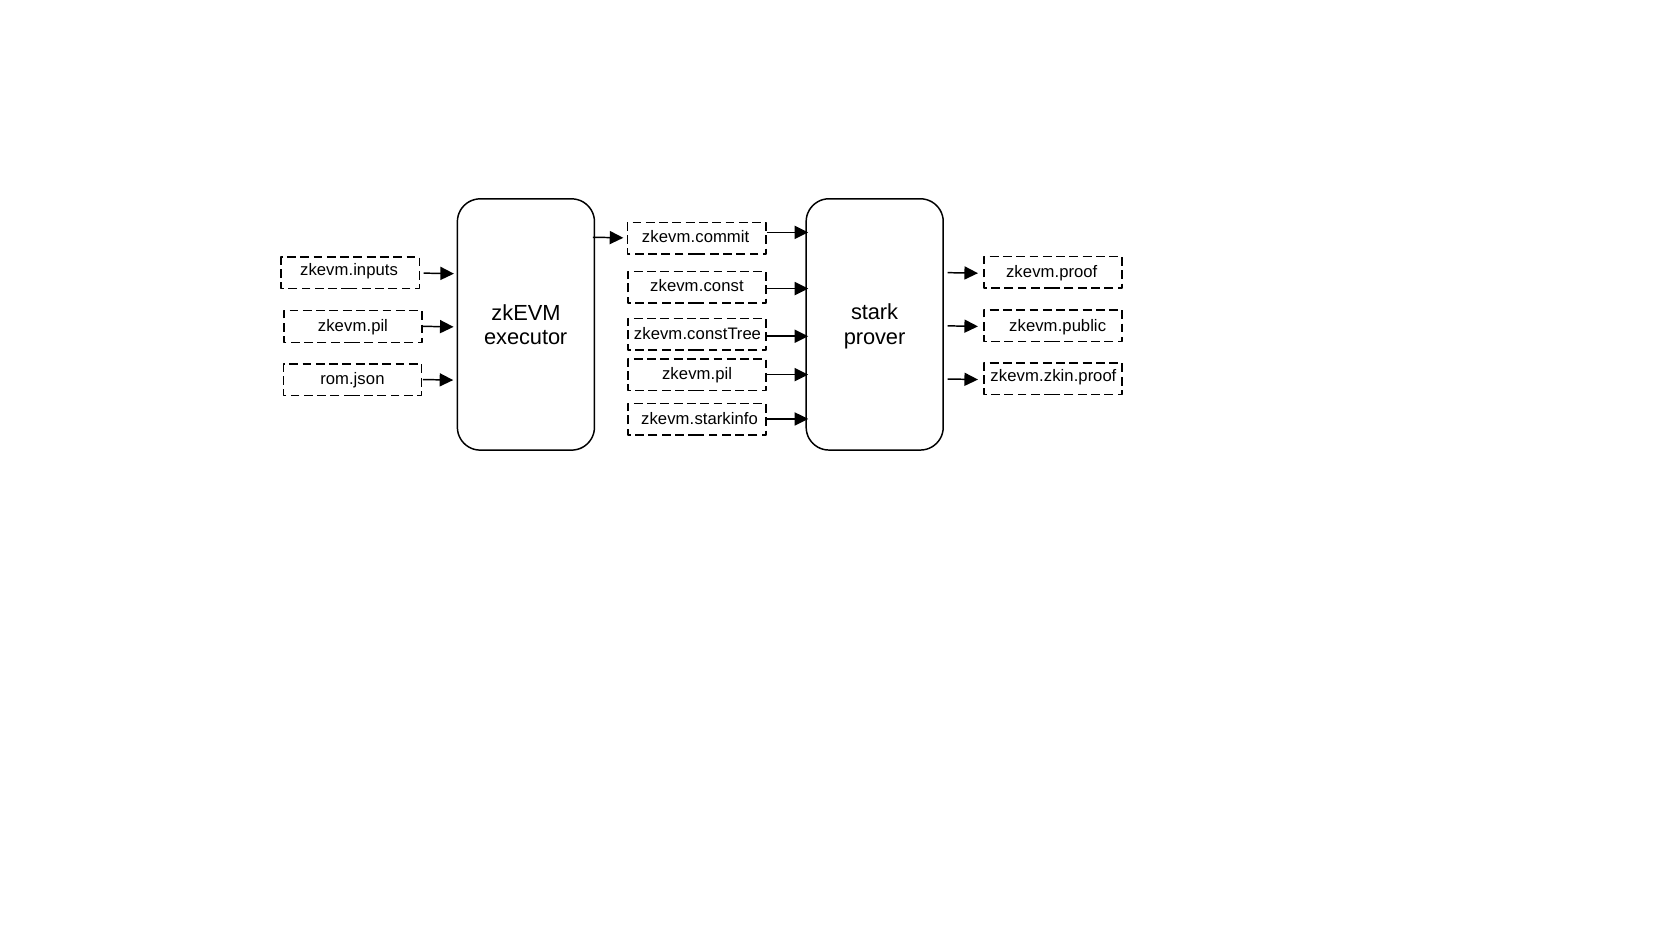

stark
prover
zkEVM executor
zkevm.commit
zkevm.proof
zkevm.inputs
zkevm.const
zkevm.pil
zkevm.public
zkevm.constTree
zkevm.pil
zkevm.zkin.proof
rom.json
zkevm.starkinfo